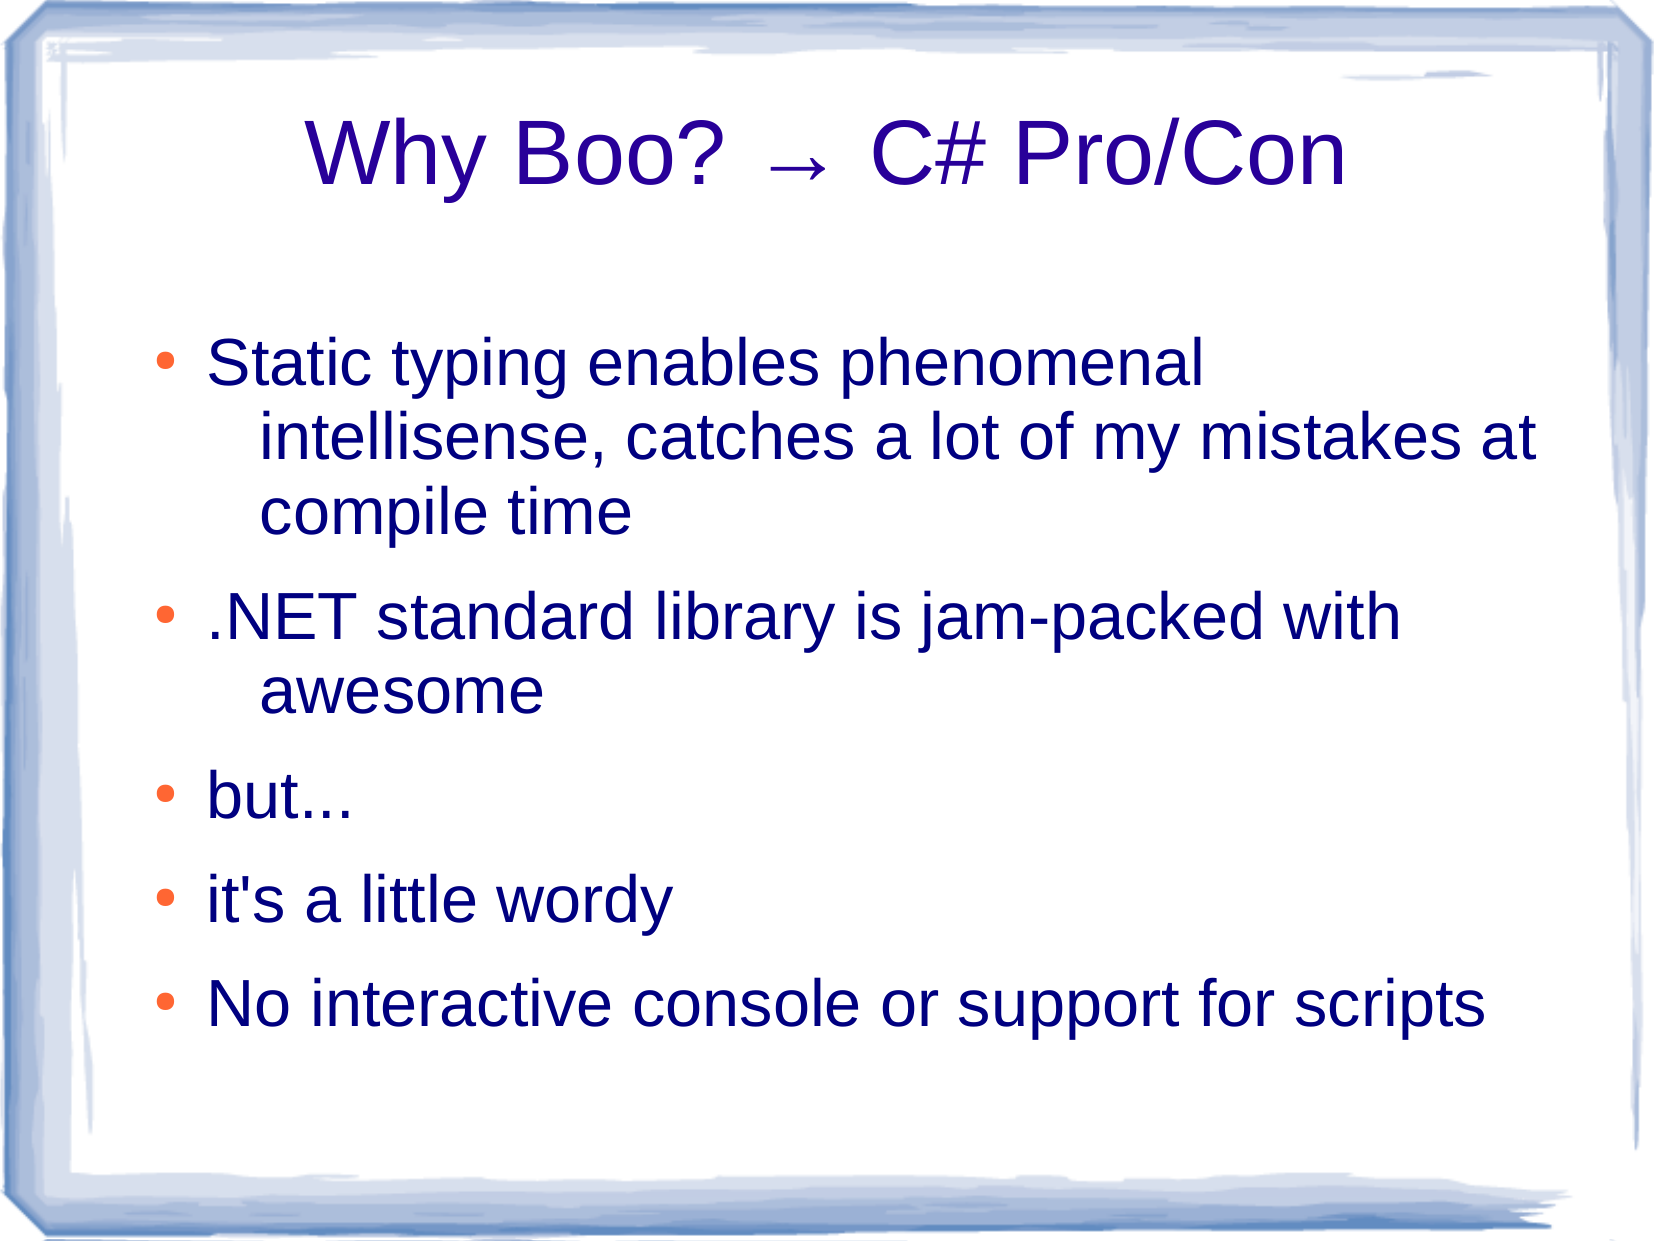

# Why Boo? → C# Pro/Con
Static typing enables phenomenal intellisense, catches a lot of my mistakes at compile time
.NET standard library is jam-packed with awesome
but...
it's a little wordy
No interactive console or support for scripts